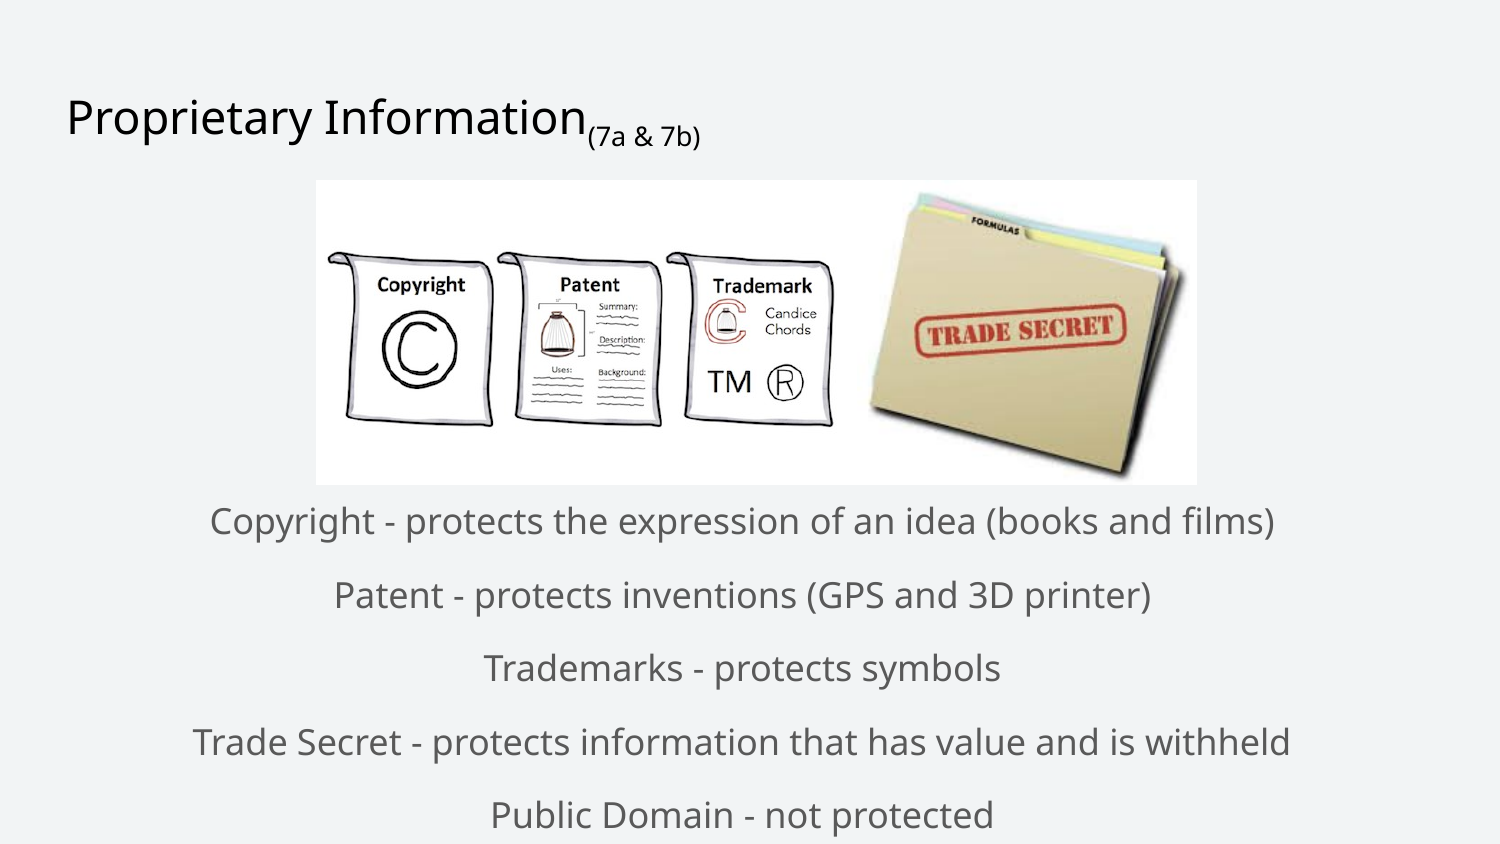

# Proprietary Information(7a & 7b)
Copyright - protects the expression of an idea (books and films)
Patent - protects inventions (GPS and 3D printer)
Trademarks - protects symbols
Trade Secret - protects information that has value and is withheld
Public Domain - not protected